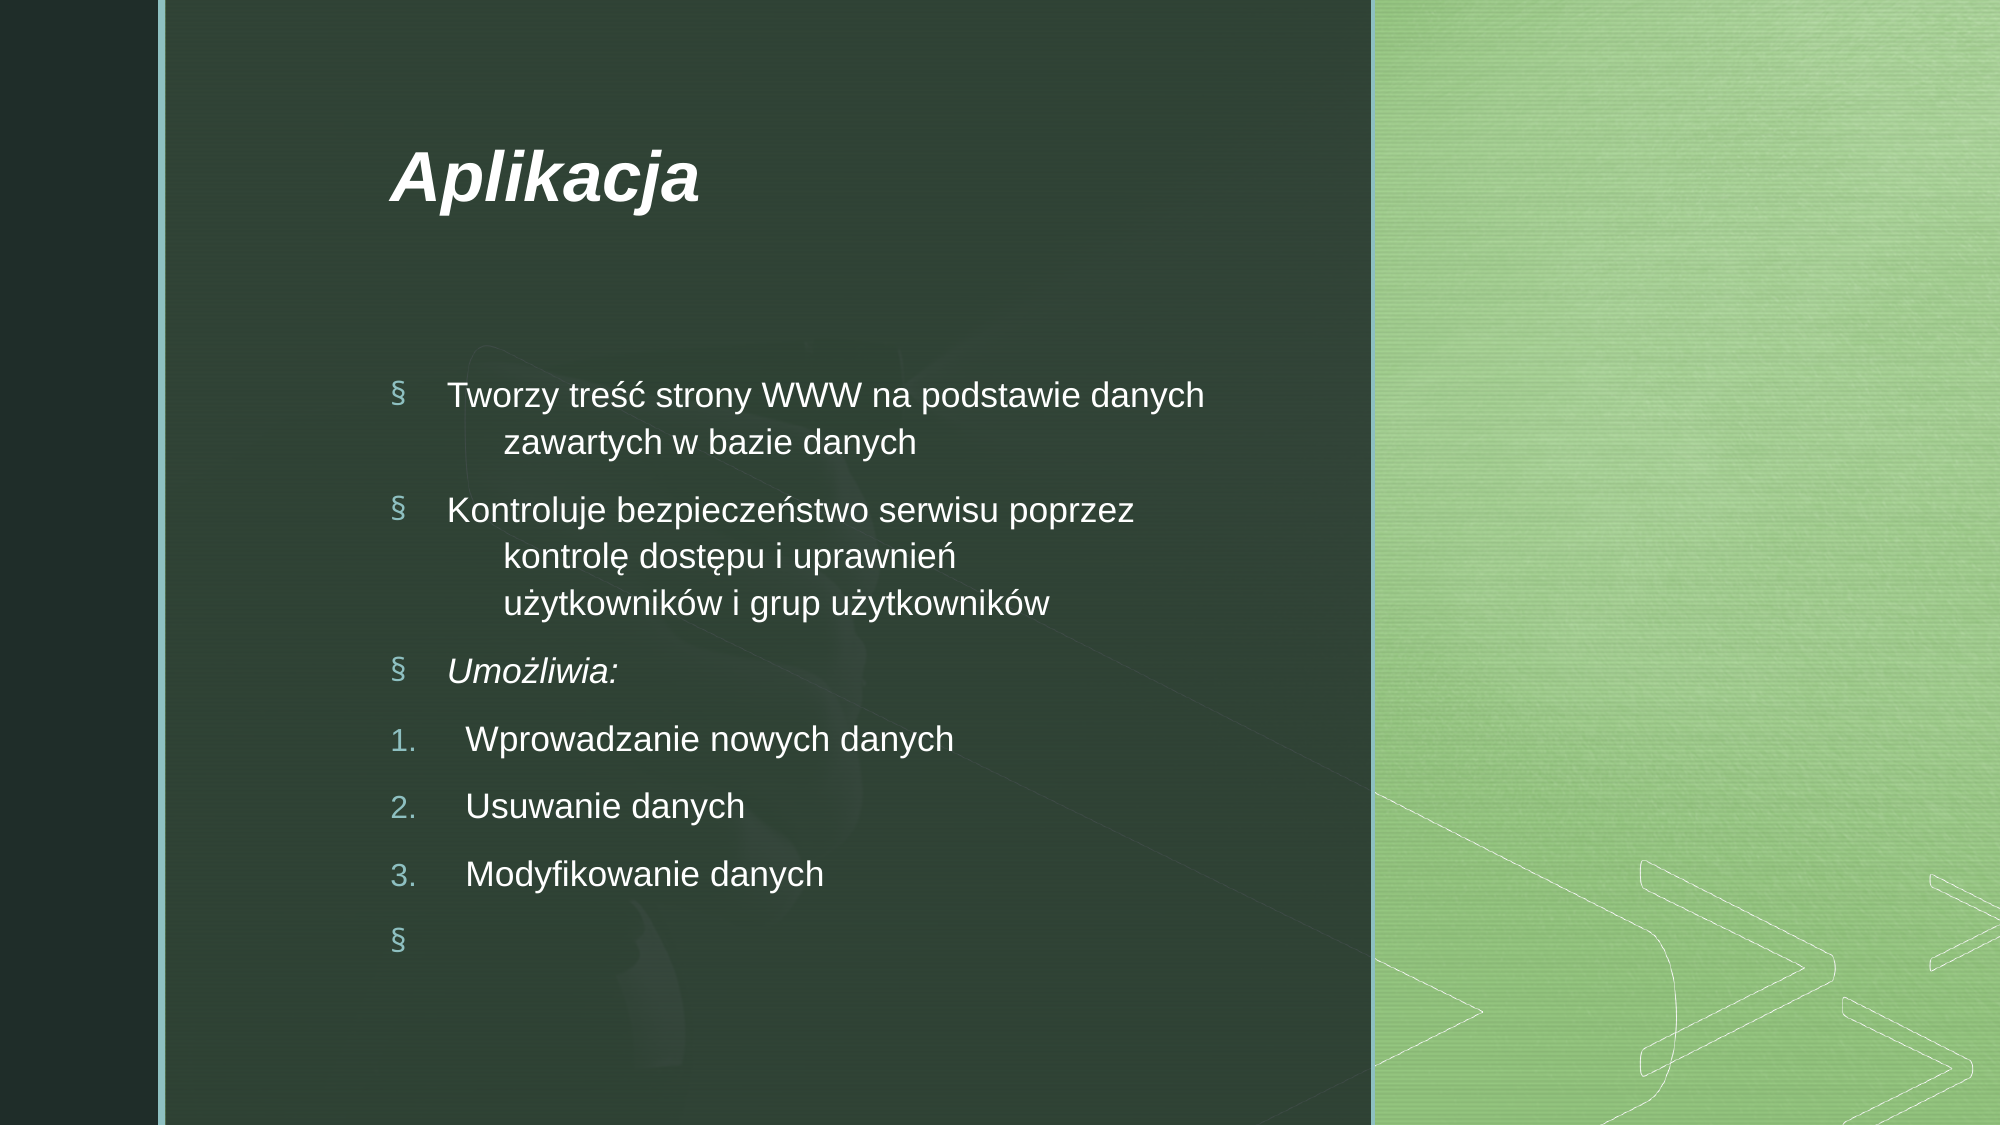

# Aplikacja
Tworzy treść strony WWW na podstawie danych zawartych w bazie danych
Kontroluje bezpieczeństwo serwisu poprzez kontrolę dostępu i uprawnień użytkowników i grup użytkowników
Umożliwia:
Wprowadzanie nowych danych
Usuwanie danych
Modyfikowanie danych